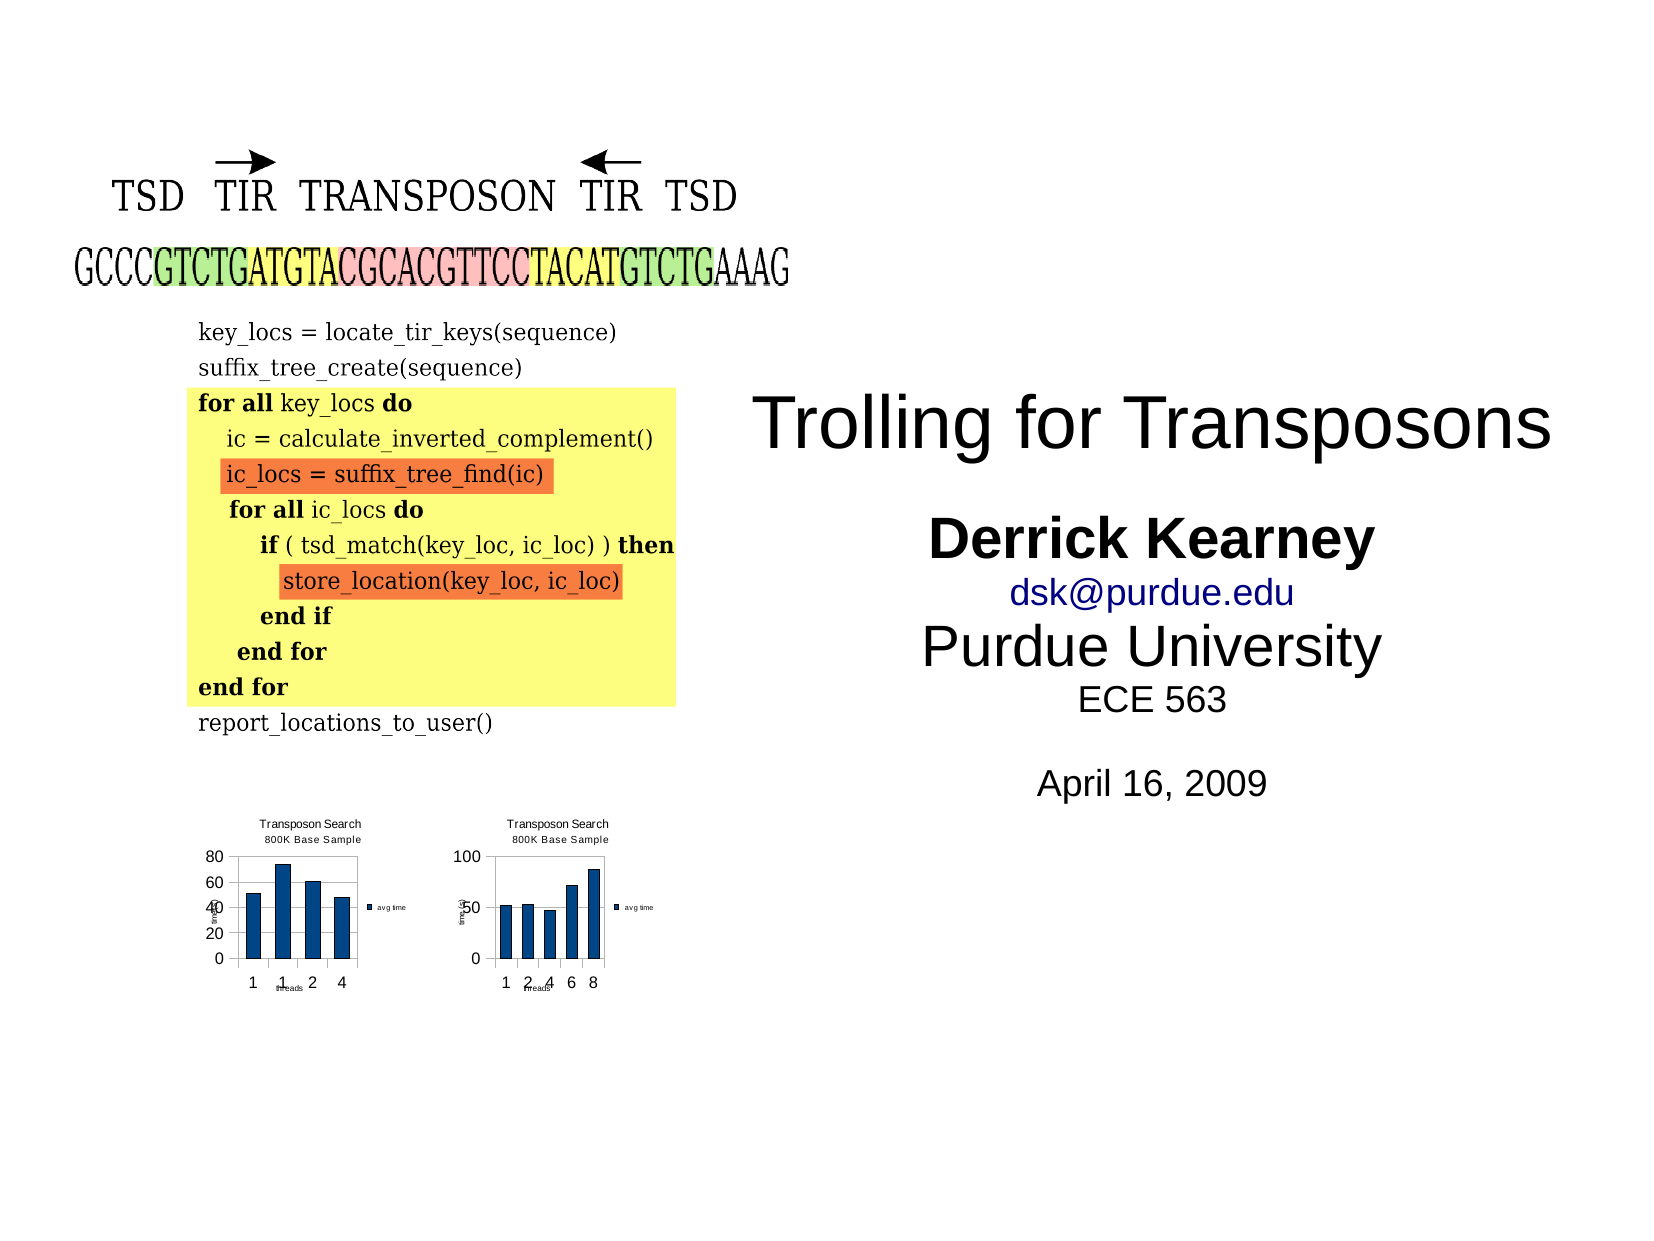

Trolling for Transposons
Derrick Kearney
dsk@purdue.edu
Purdue University
ECE 563
April 16, 2009
### Chart: Transposon Search
800K Base Sample
| Category | avg time |
|---|---|
| 1 | 51.8772153846154 |
| 2 | 52.9132 |
| 4 | 46.8196454545455 |
| 6 | 71.8121642857143 |
| 8 | 87.2835 |
### Chart: Transposon Search
800K Base Sample
| Category | avg time |
|---|---|
| 1 | 50.97809 |
| 1 | 74.09406 |
| 2 | 60.2843714285714 |
| 4 | 47.5133 |